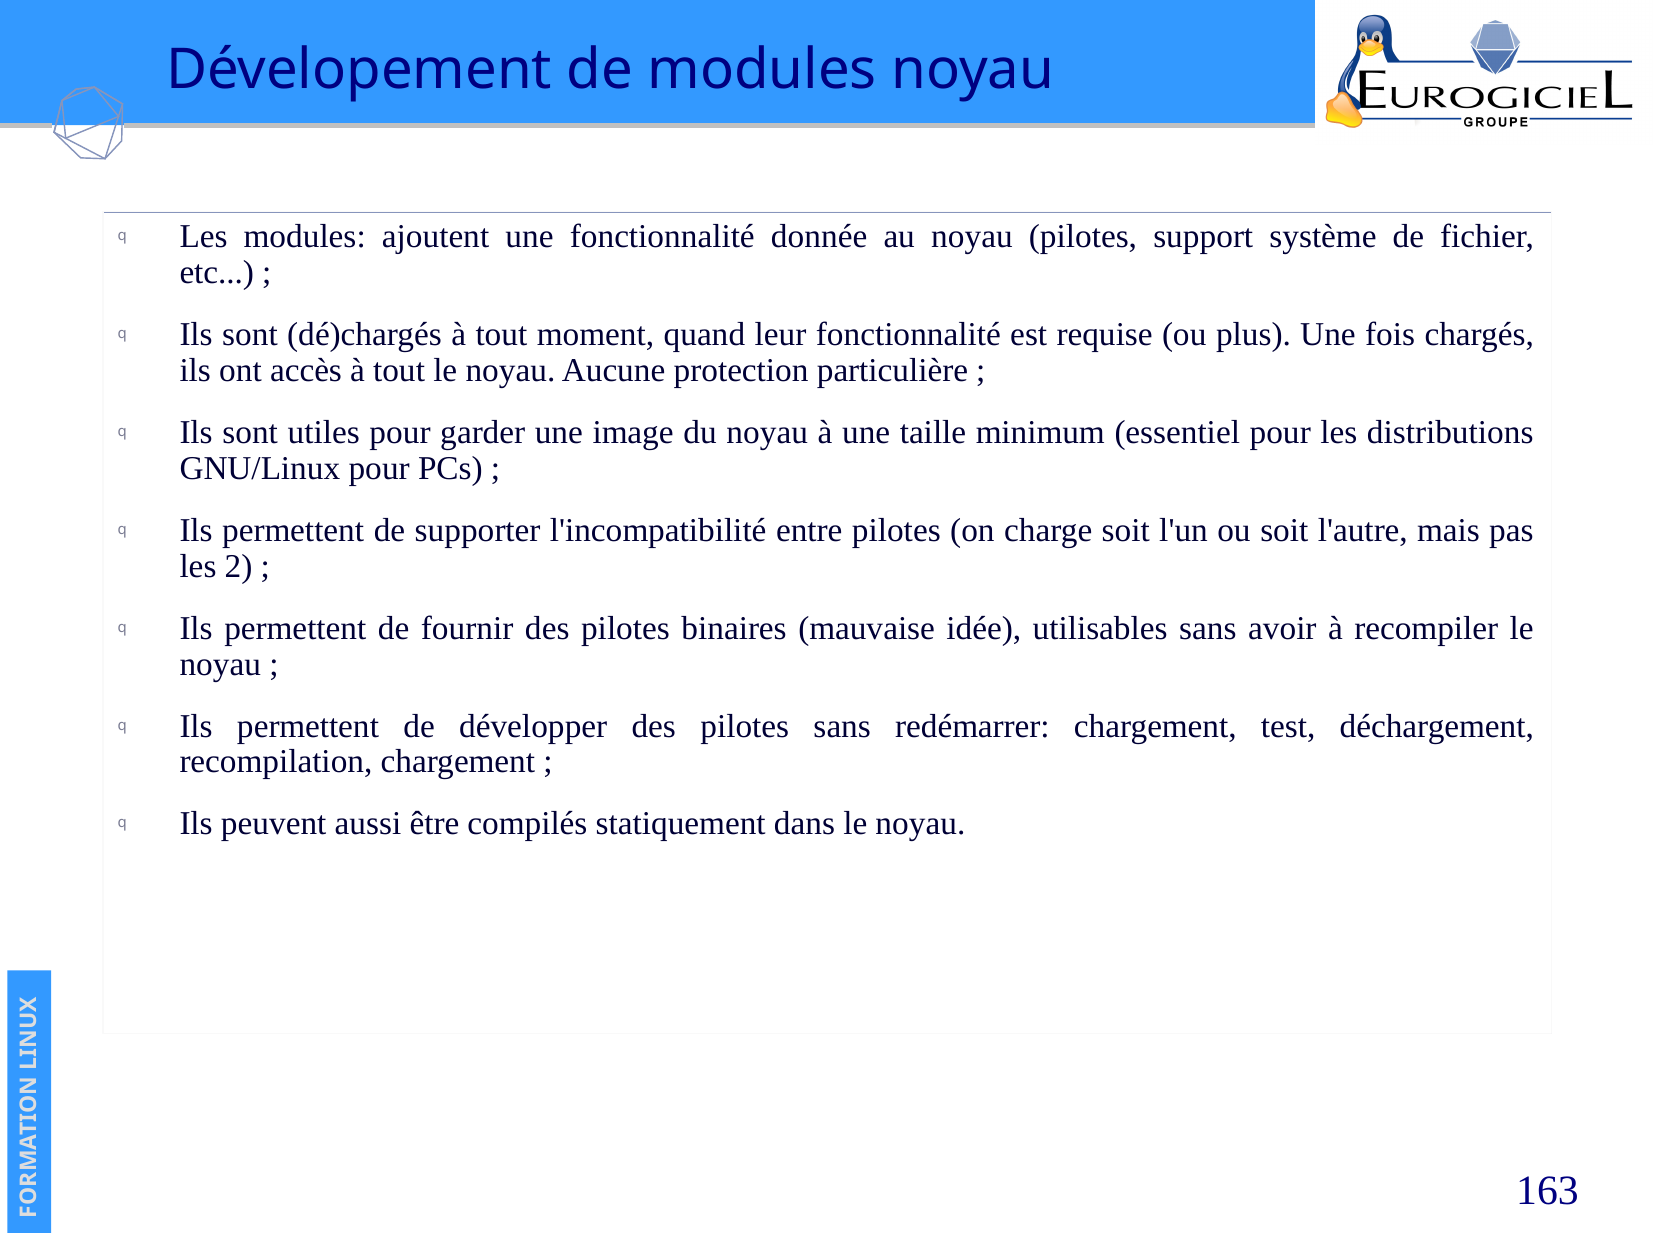

# Dévelopement de modules noyau
Les modules: ajoutent une fonctionnalité donnée au noyau (pilotes, support système de fichier, etc...) ;
Ils sont (dé)chargés à tout moment, quand leur fonctionnalité est requise (ou plus). Une fois chargés, ils ont accès à tout le noyau. Aucune protection particulière ;
Ils sont utiles pour garder une image du noyau à une taille minimum (essentiel pour les distributions GNU/Linux pour PCs) ;
Ils permettent de supporter l'incompatibilité entre pilotes (on charge soit l'un ou soit l'autre, mais pas les 2) ;
Ils permettent de fournir des pilotes binaires (mauvaise idée), utilisables sans avoir à recompiler le noyau ;
Ils permettent de développer des pilotes sans redémarrer: chargement, test, déchargement, recompilation, chargement ;
Ils peuvent aussi être compilés statiquement dans le noyau.